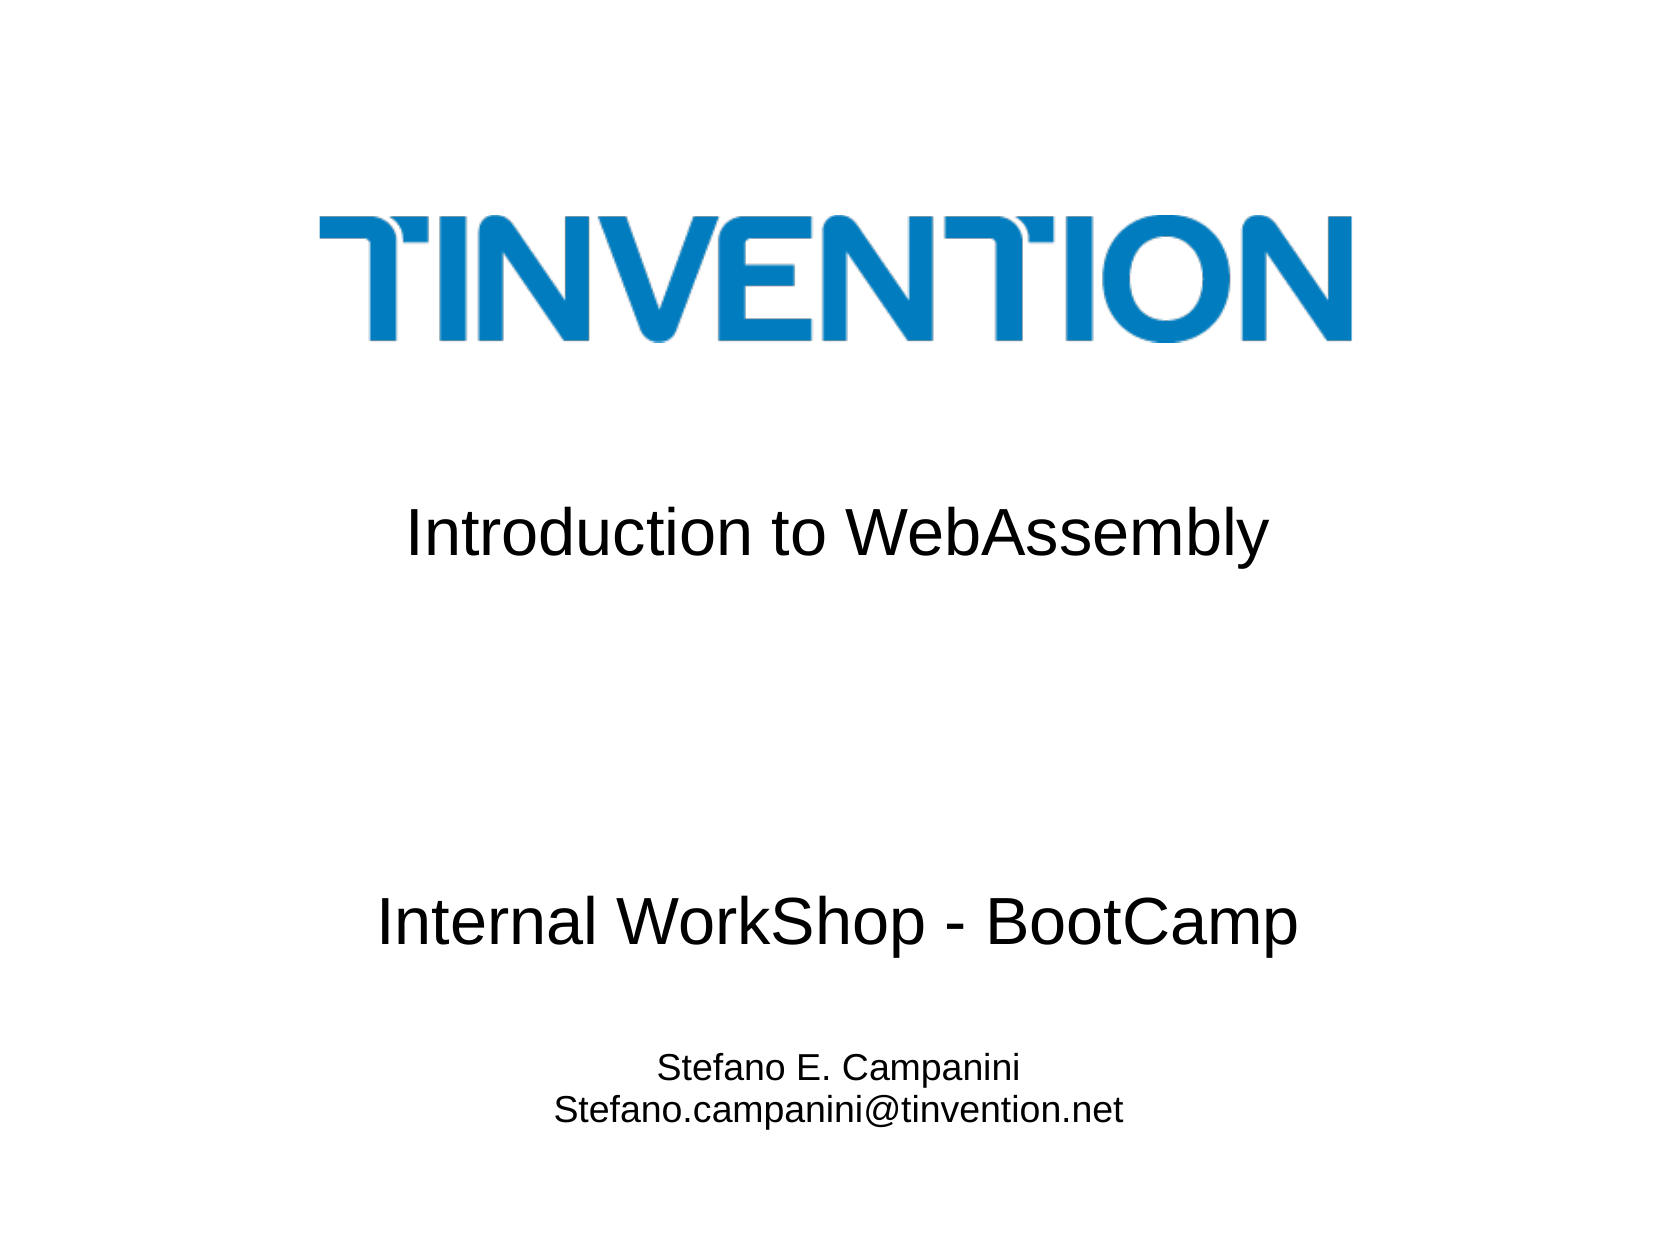

# Introduction to WebAssembly
Internal WorkShop - BootCamp
Stefano E. Campanini
Stefano.campanini@tinvention.net